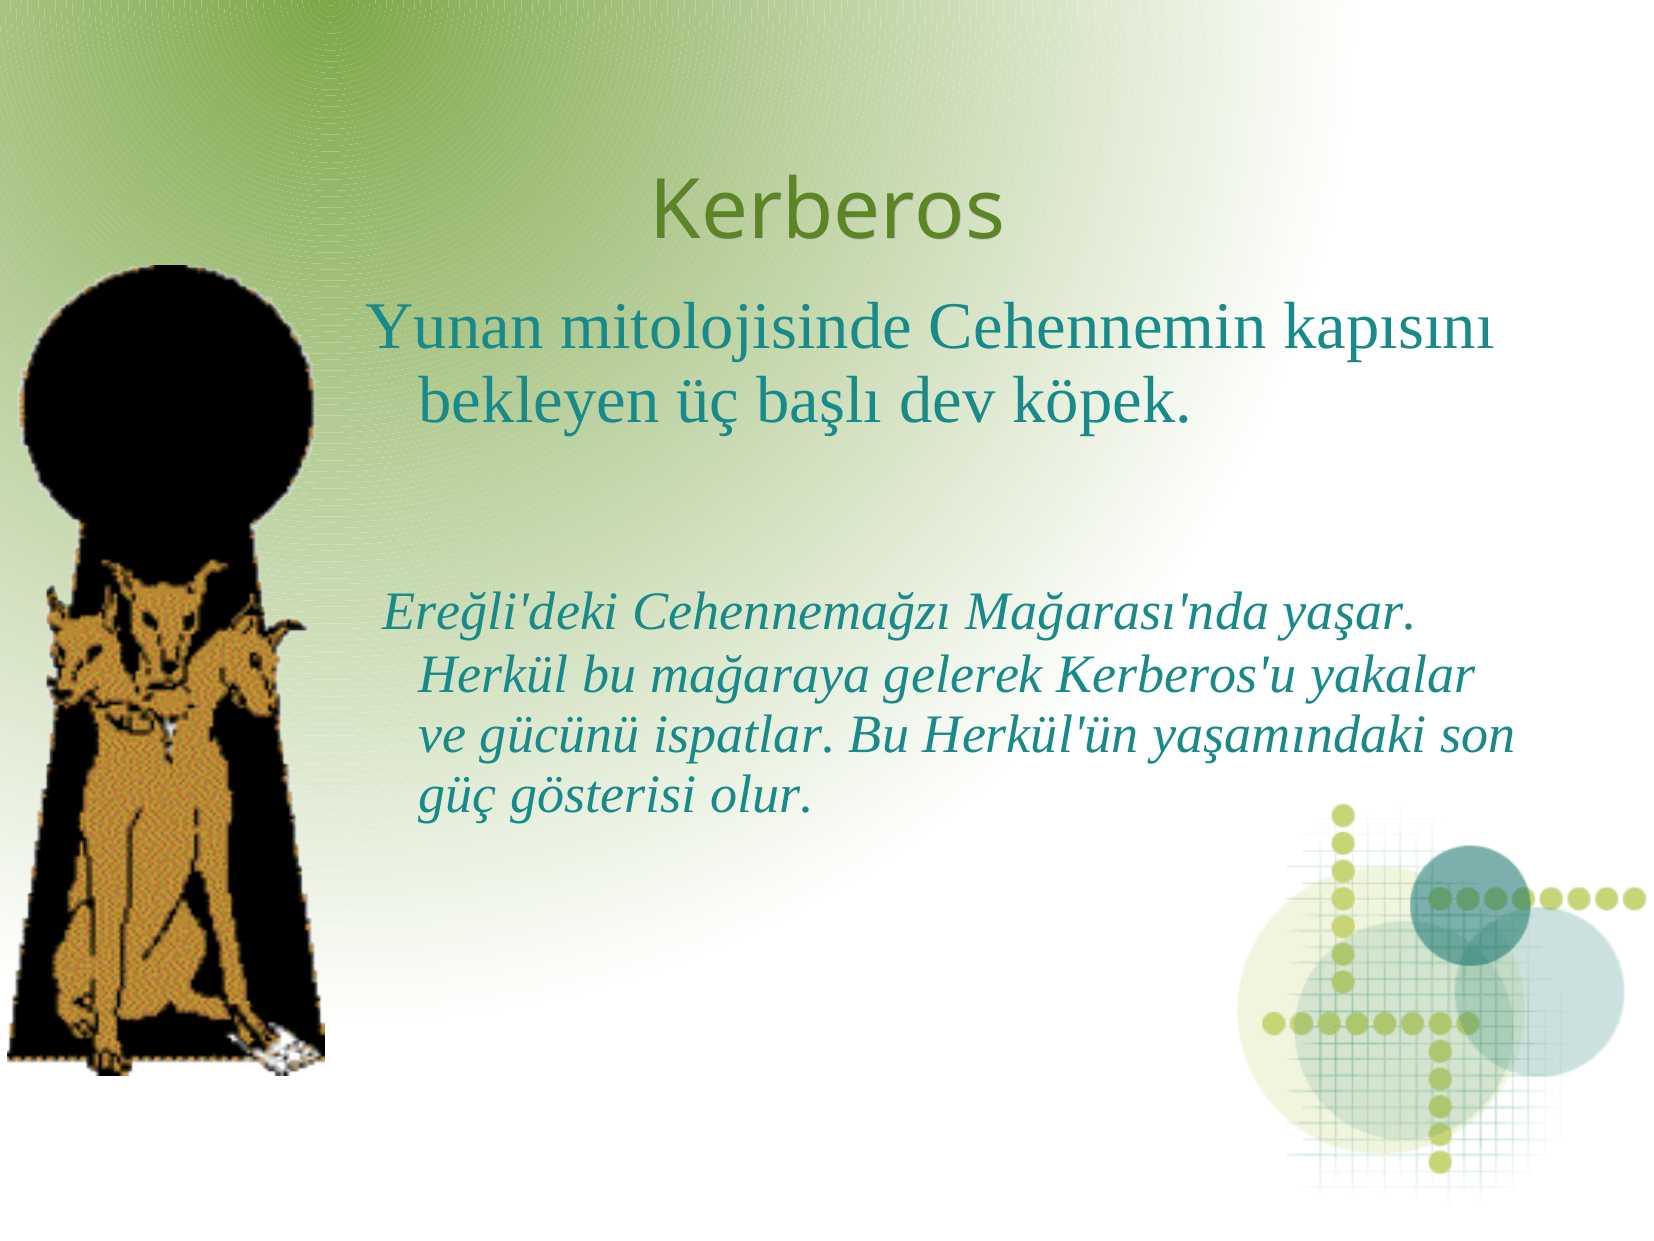

# Kerberos
Yunan mitolojisinde Cehennemin kapısını bekleyen üç başlı dev köpek.
 Ereğli'deki Cehennemağzı Mağarası'nda yaşar. Herkül bu mağaraya gelerek Kerberos'u yakalar ve gücünü ispatlar. Bu Herkül'ün yaşamındaki son güç gösterisi olur.